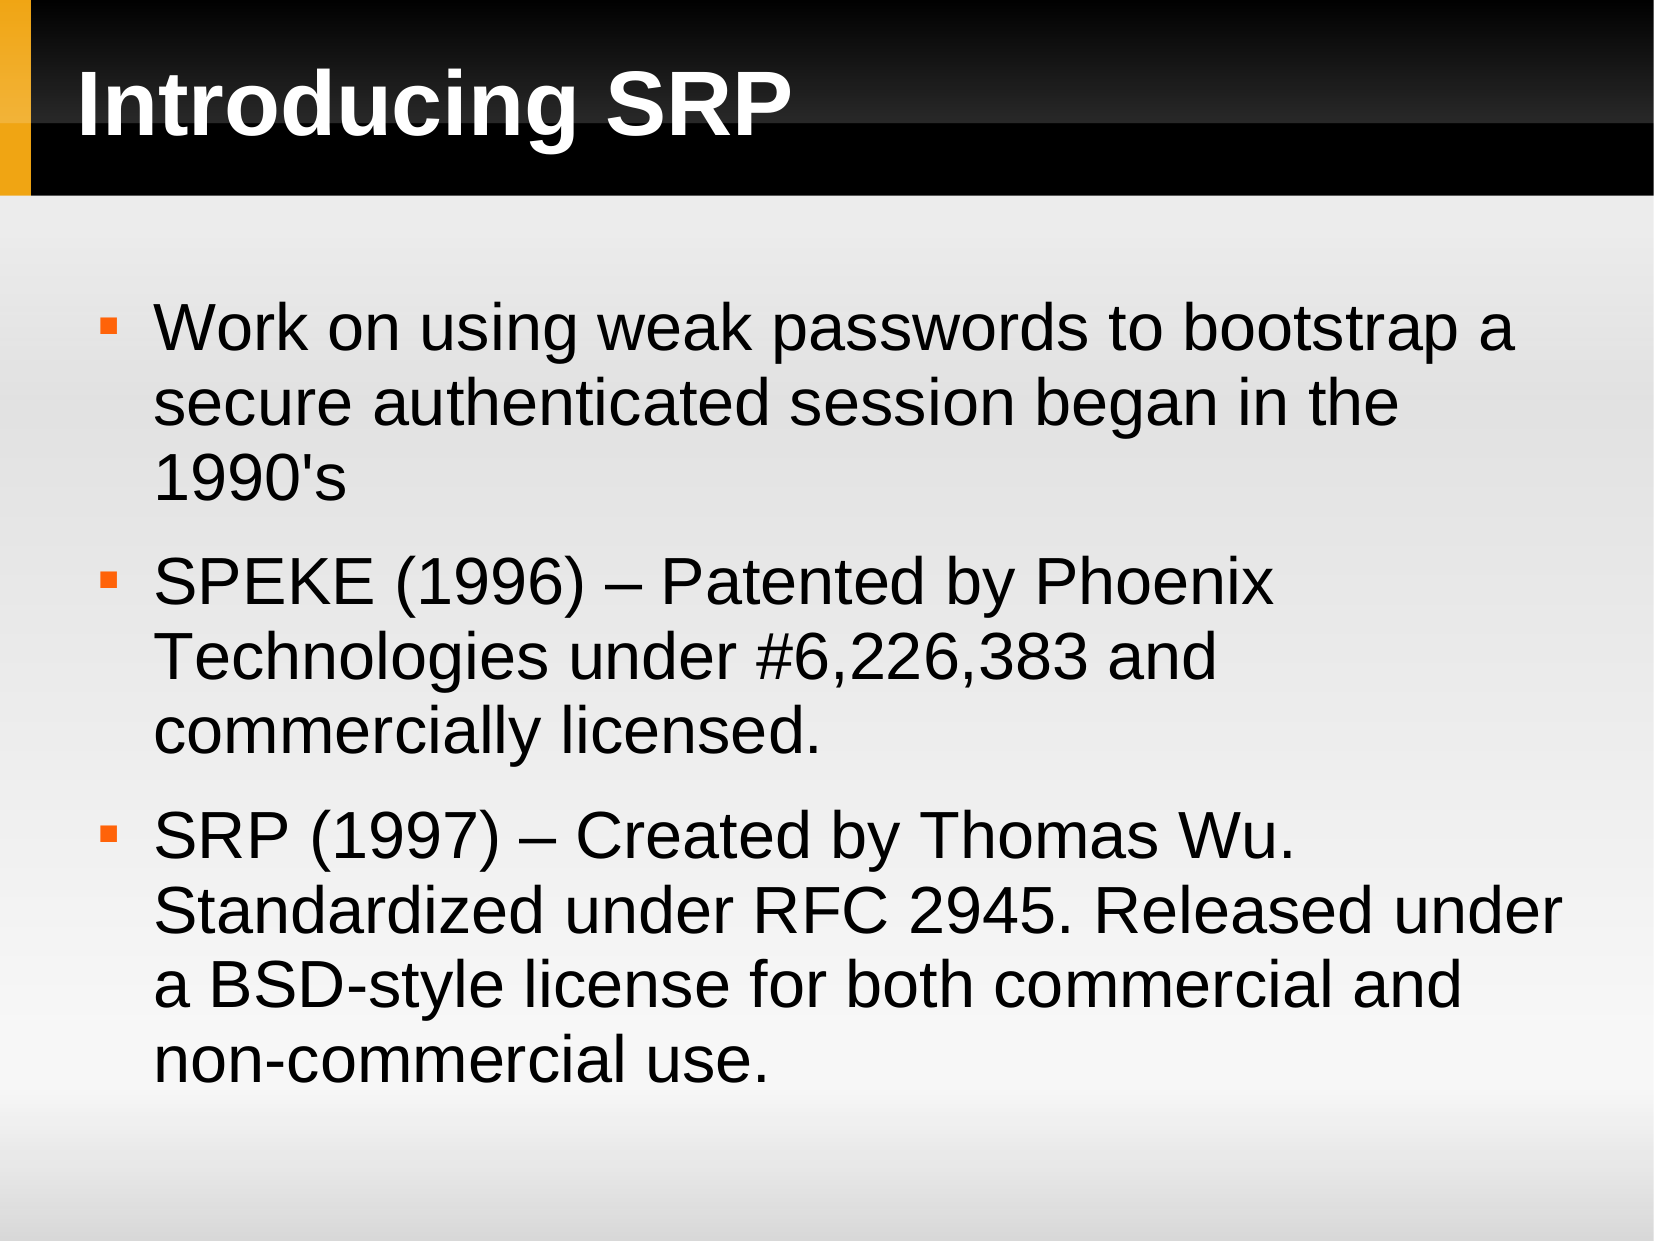

# Introducing SRP
Work on using weak passwords to bootstrap a secure authenticated session began in the 1990's
SPEKE (1996) – Patented by Phoenix Technologies under #6,226,383 and commercially licensed.
SRP (1997) – Created by Thomas Wu. Standardized under RFC 2945. Released under a BSD-style license for both commercial and non-commercial use.